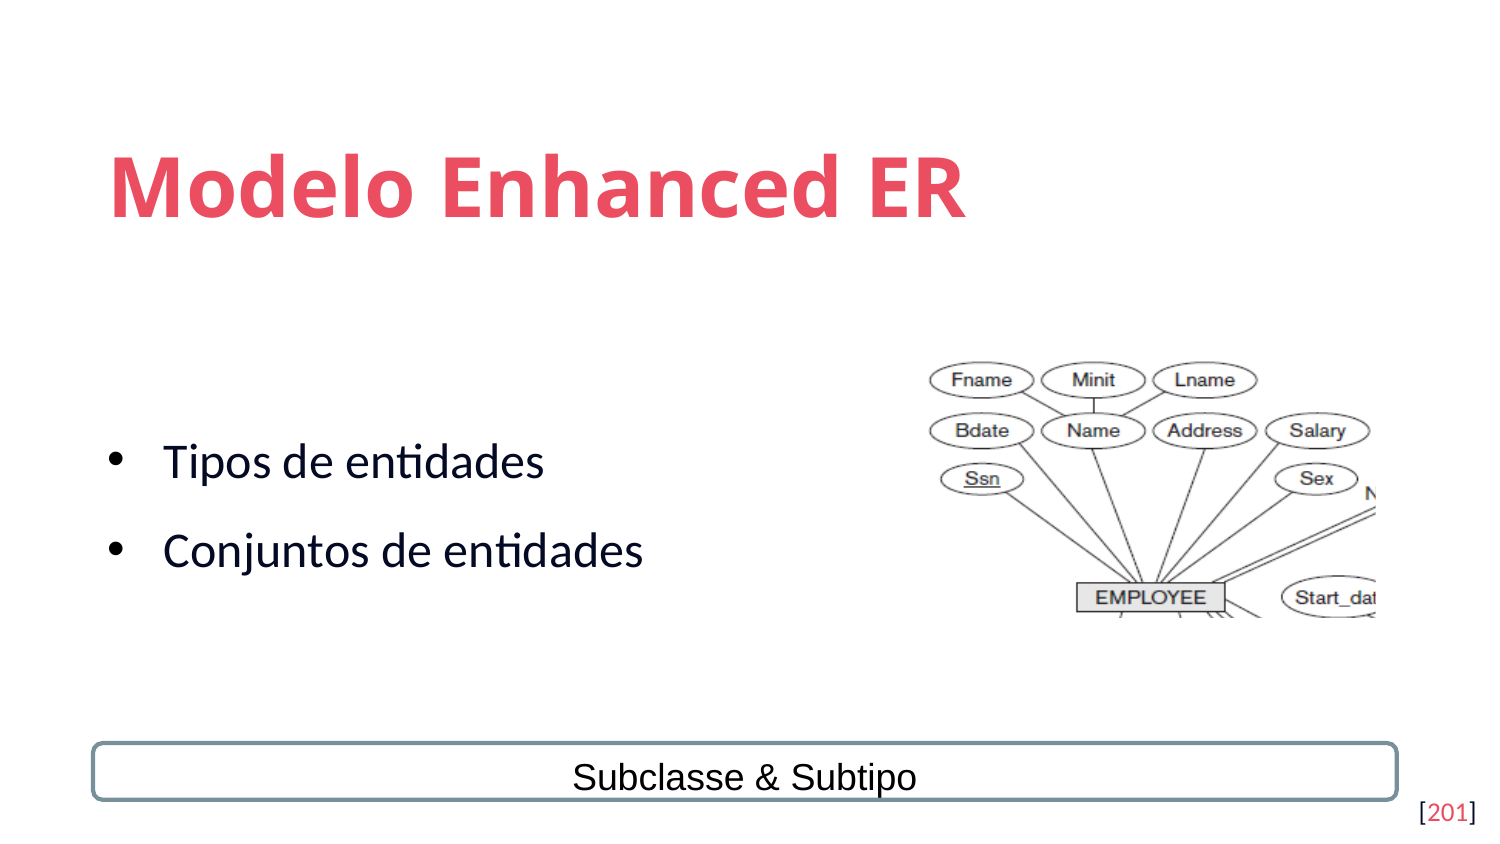

Modelo Enhanced ER
Tipos de entidades
Conjuntos de entidades
Subclasse & Subtipo